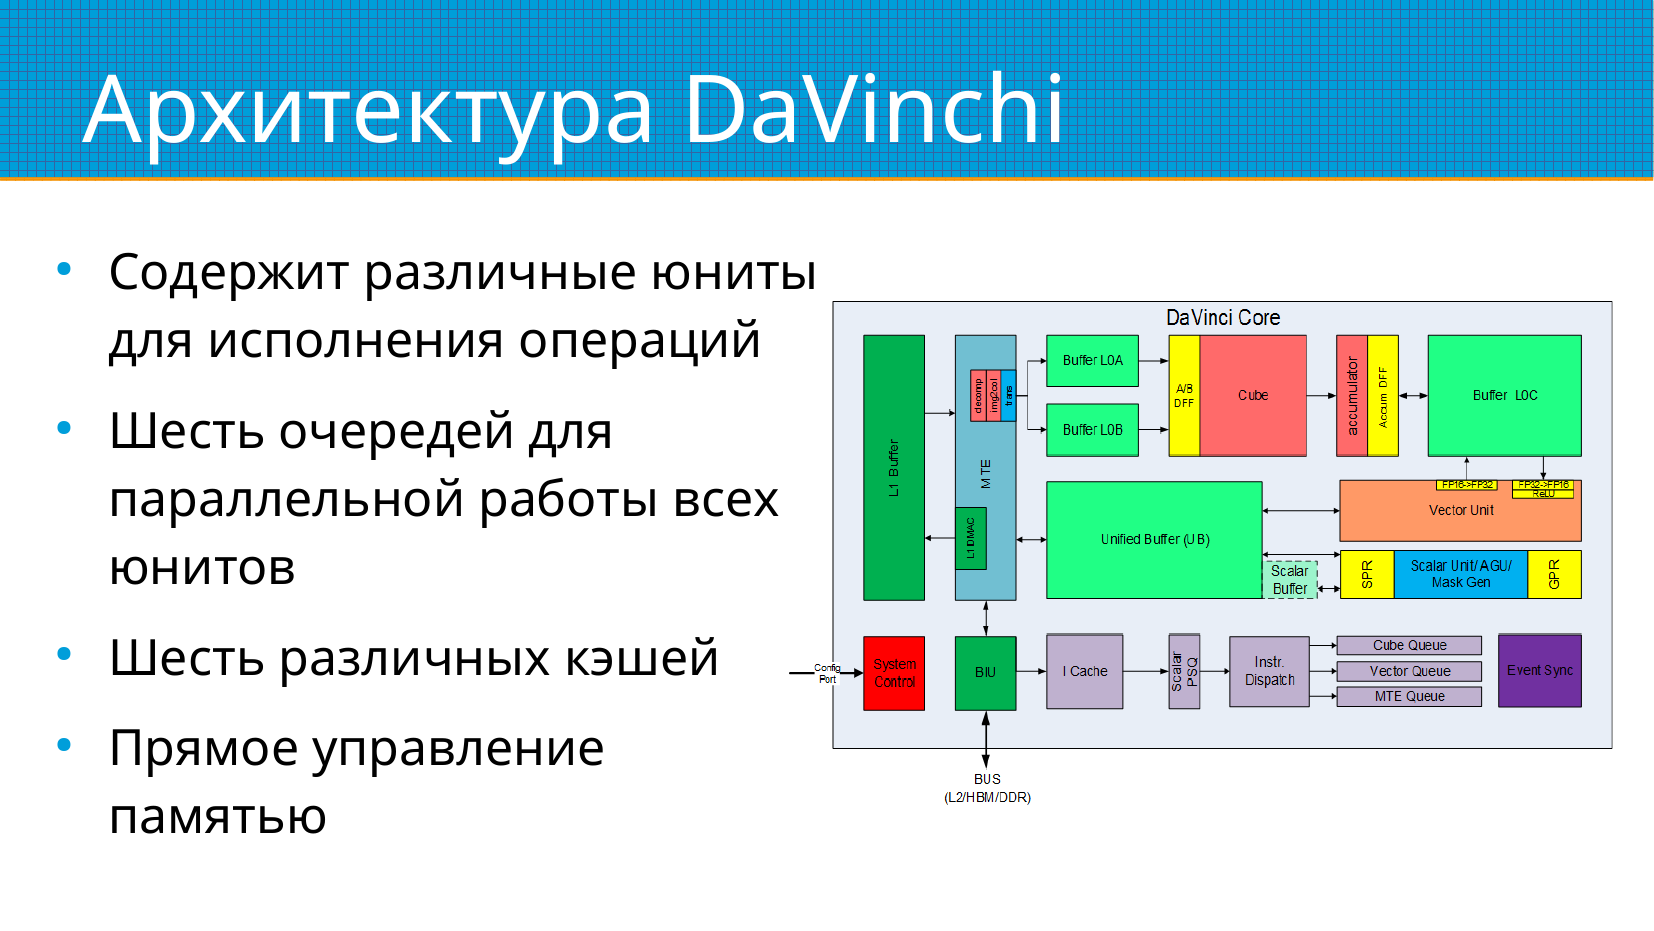

# Архитектура DaVinchi
Содержит различные юниты для исполнения операций
Шесть очередей для параллельной работы всех юнитов
Шесть различных кэшей
Прямое управление памятью